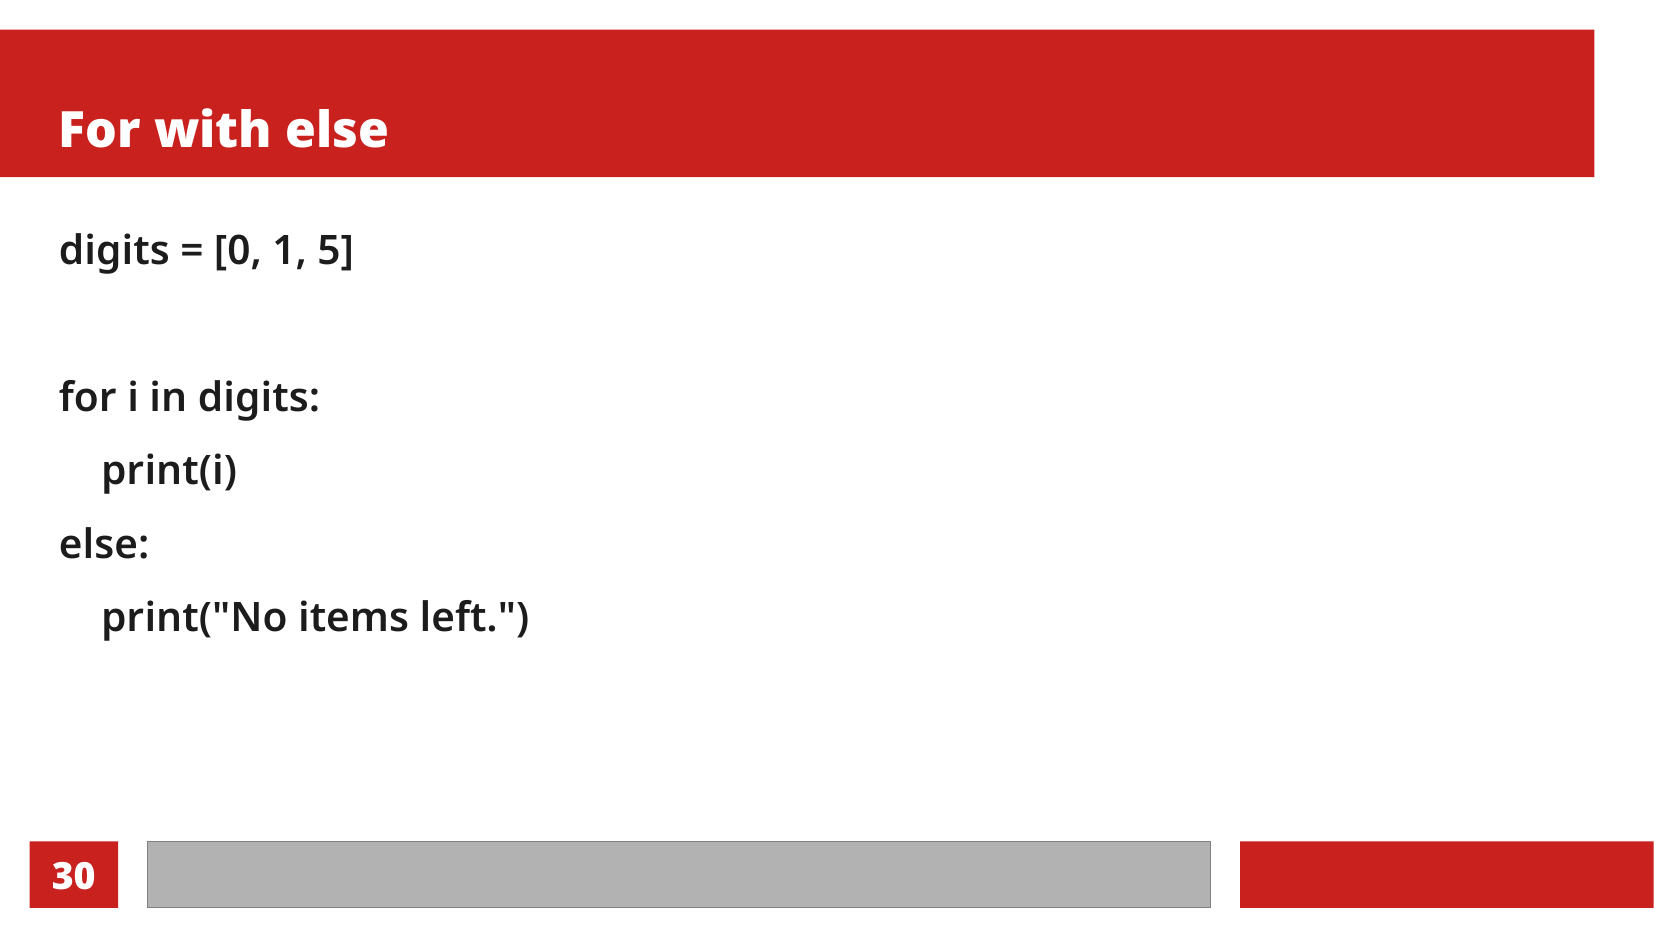

# For with else
digits = [0, 1, 5]
for i in digits:
 print(i)
else:
 print("No items left.")
30